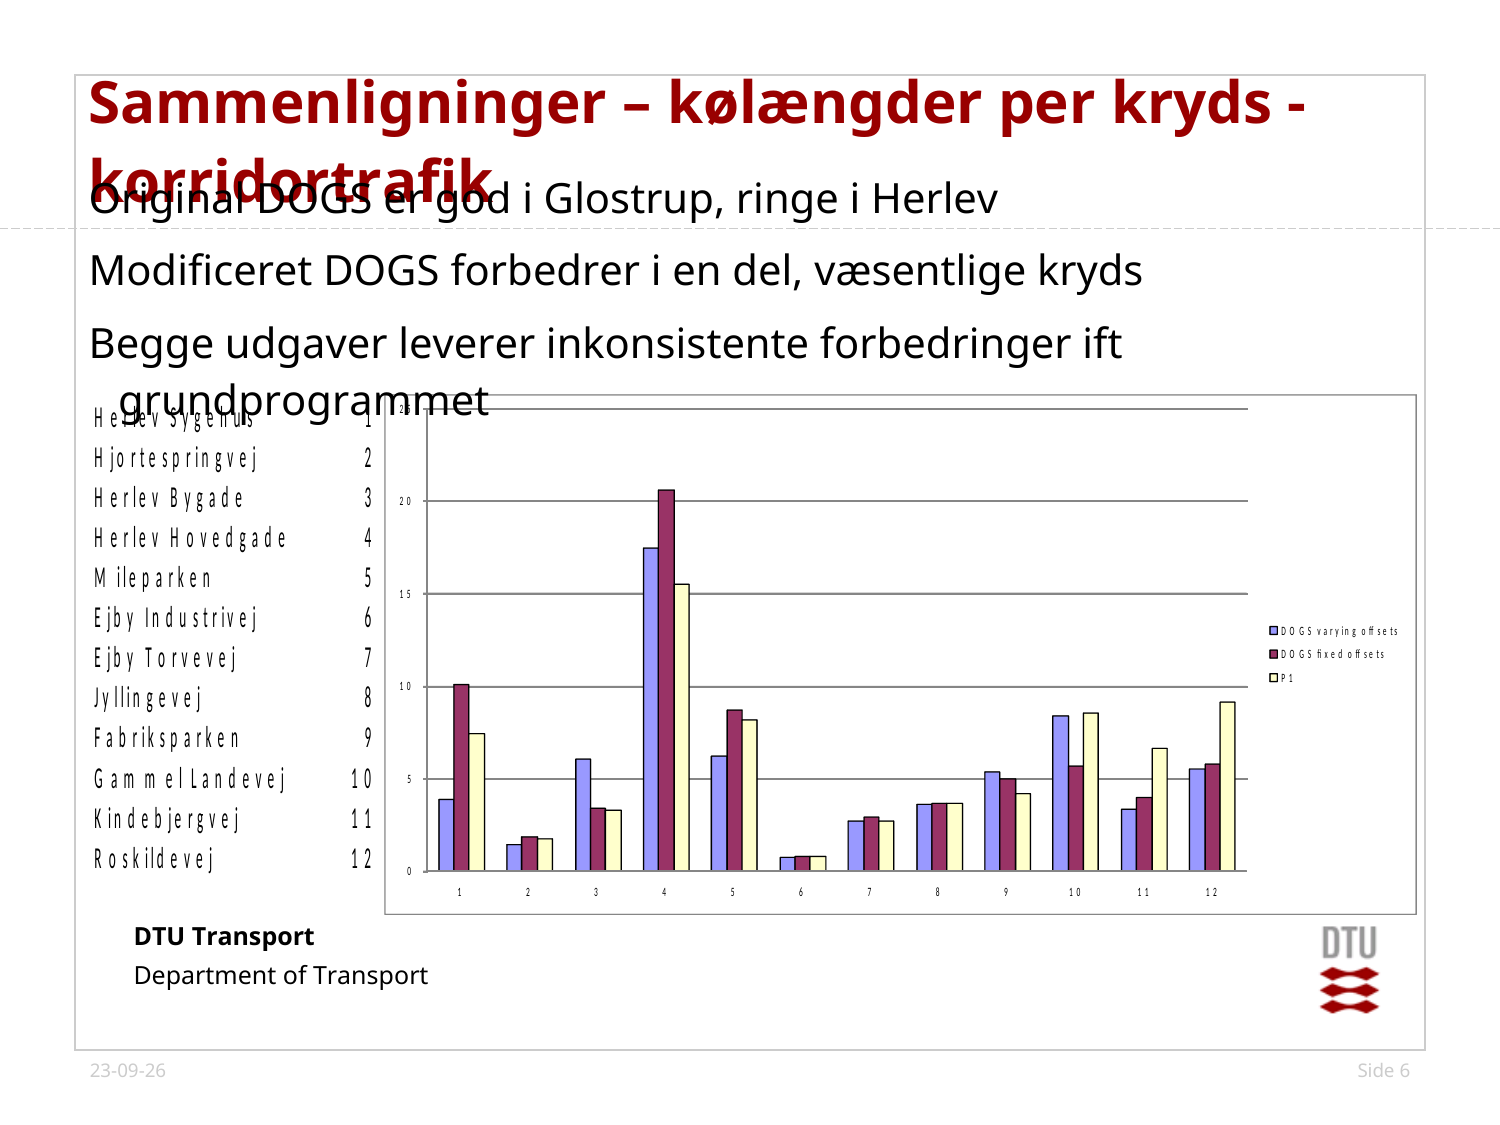

# Sammenligninger – kølængder per kryds - korridortrafik
Original DOGS er god i Glostrup, ringe i Herlev
Modificeret DOGS forbedrer i en del, væsentlige kryds
Begge udgaver leverer inkonsistente forbedringer ift grundprogrammet